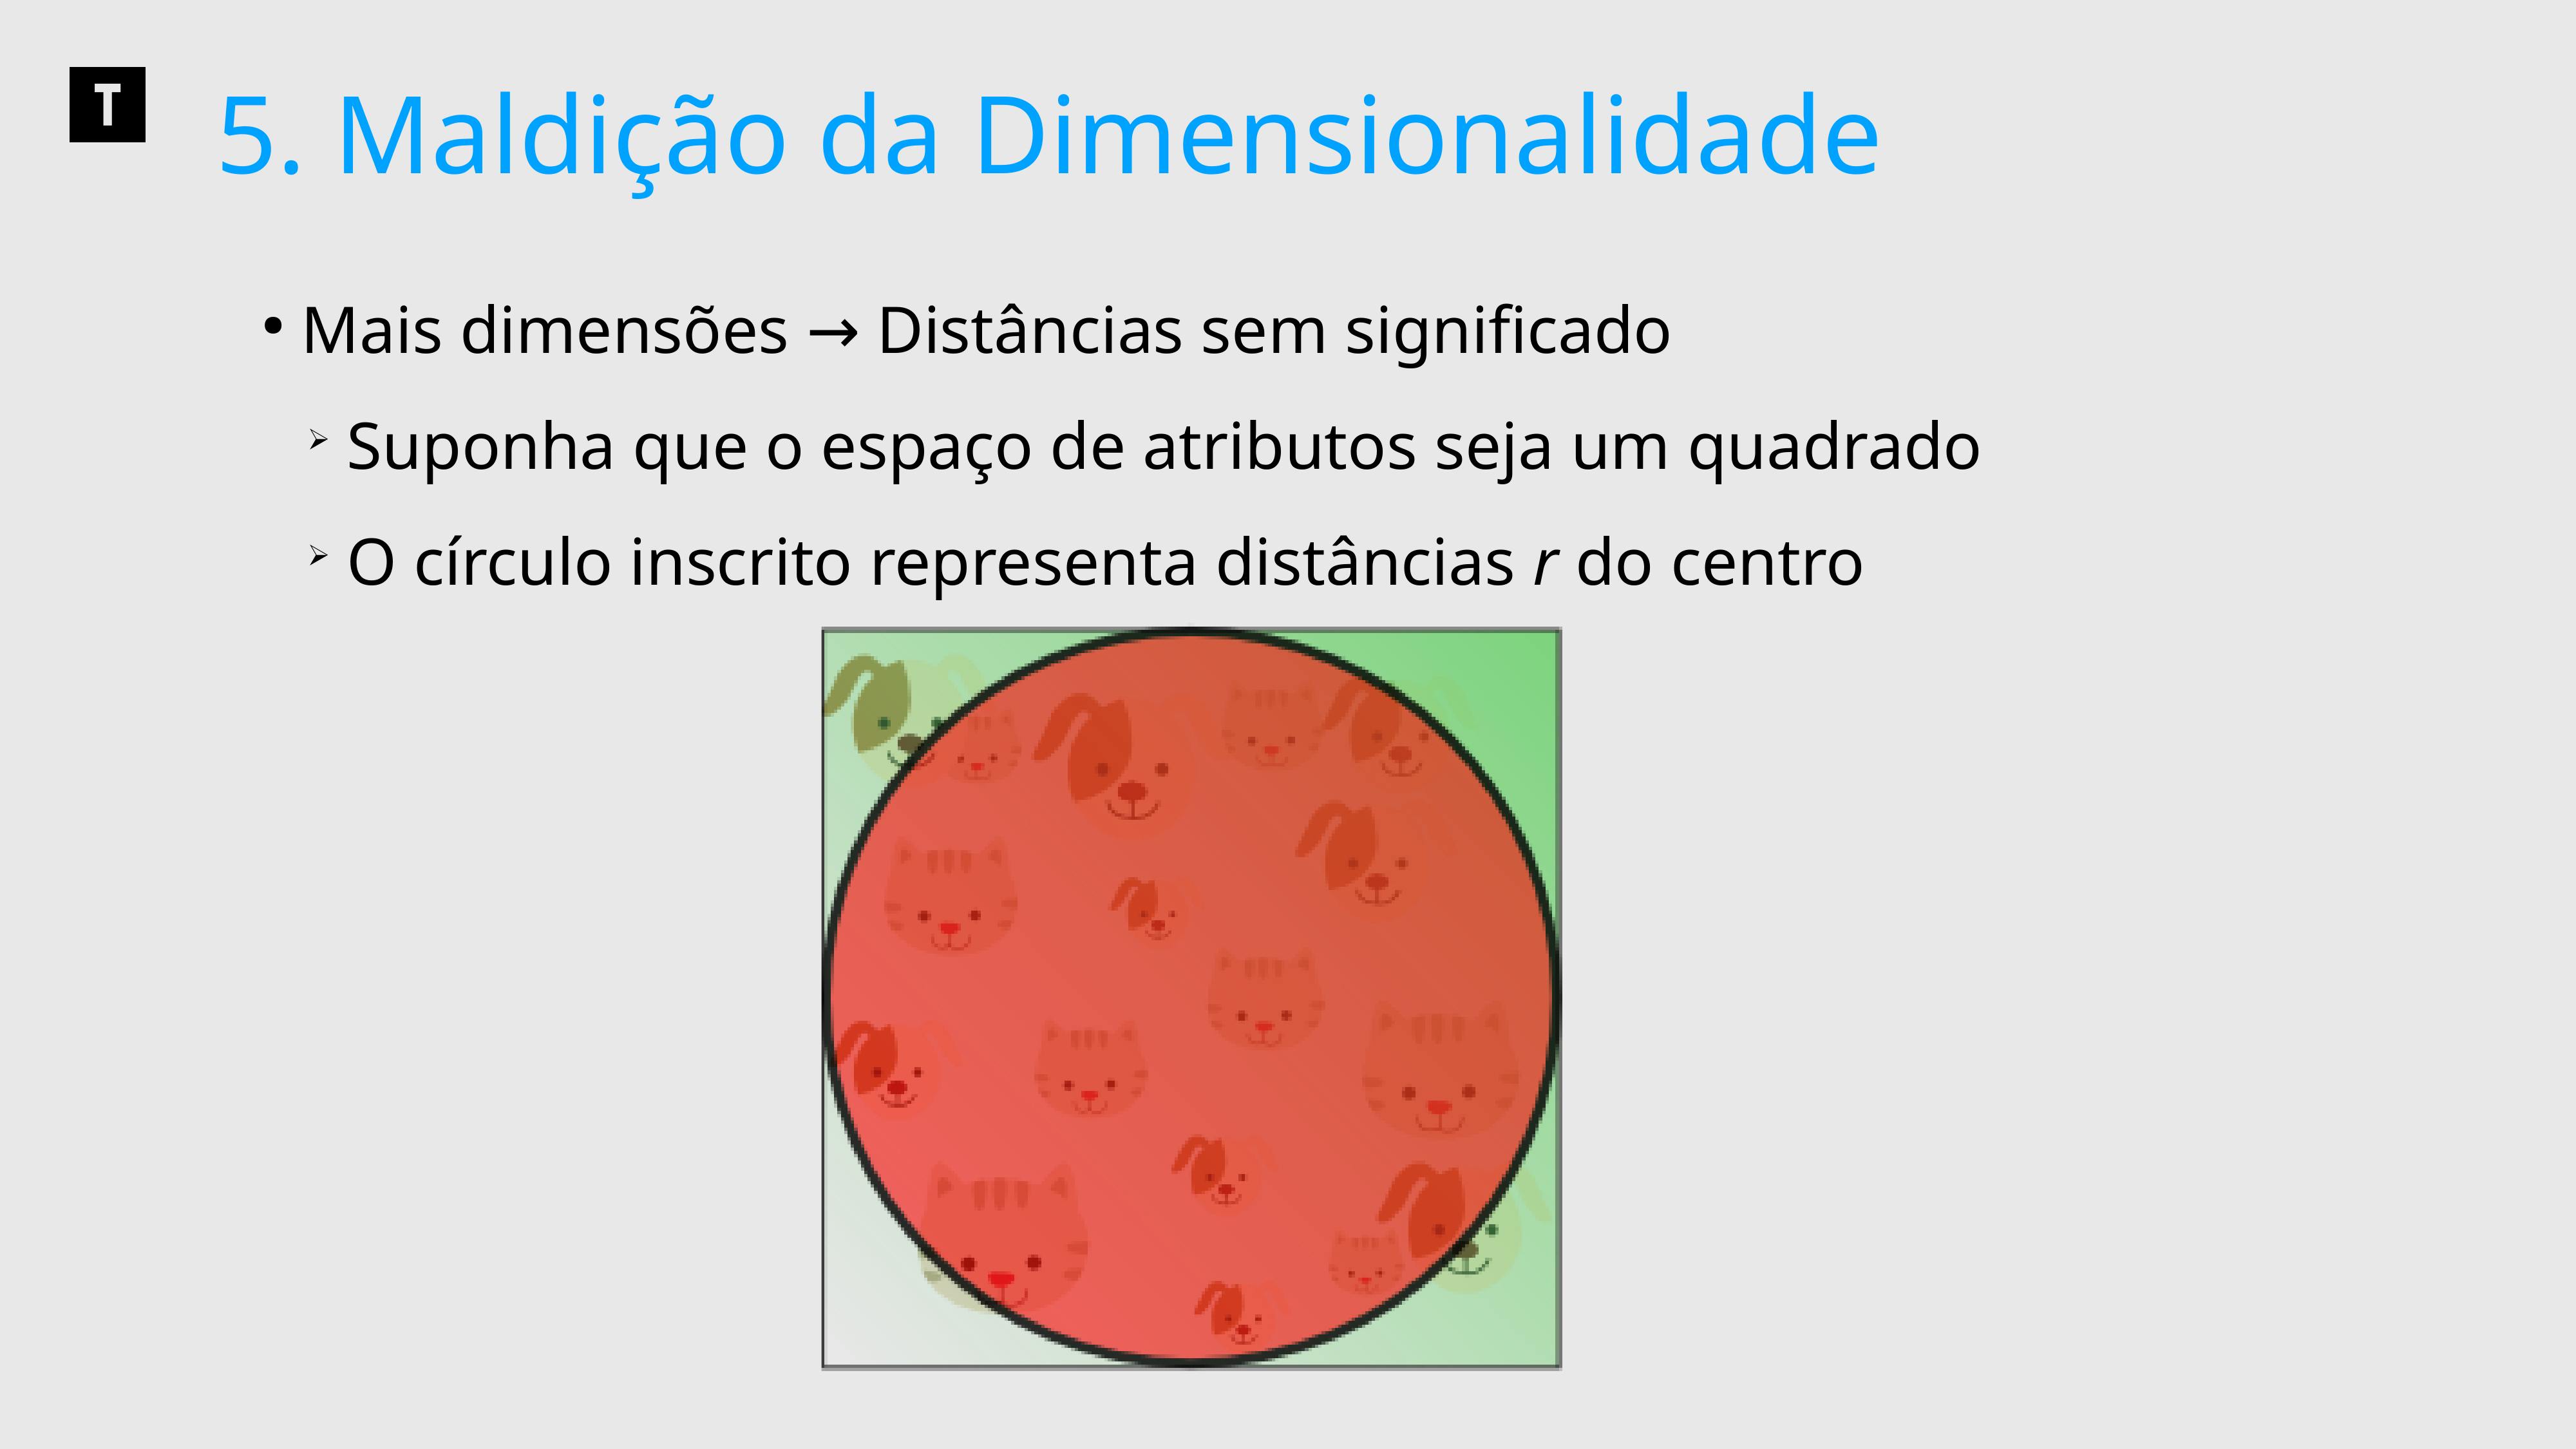

5. Maldição da Dimensionalidade
 Mais dimensões → Distâncias sem significado
 Suponha que o espaço de atributos seja um quadrado
 O círculo inscrito representa distâncias r do centro